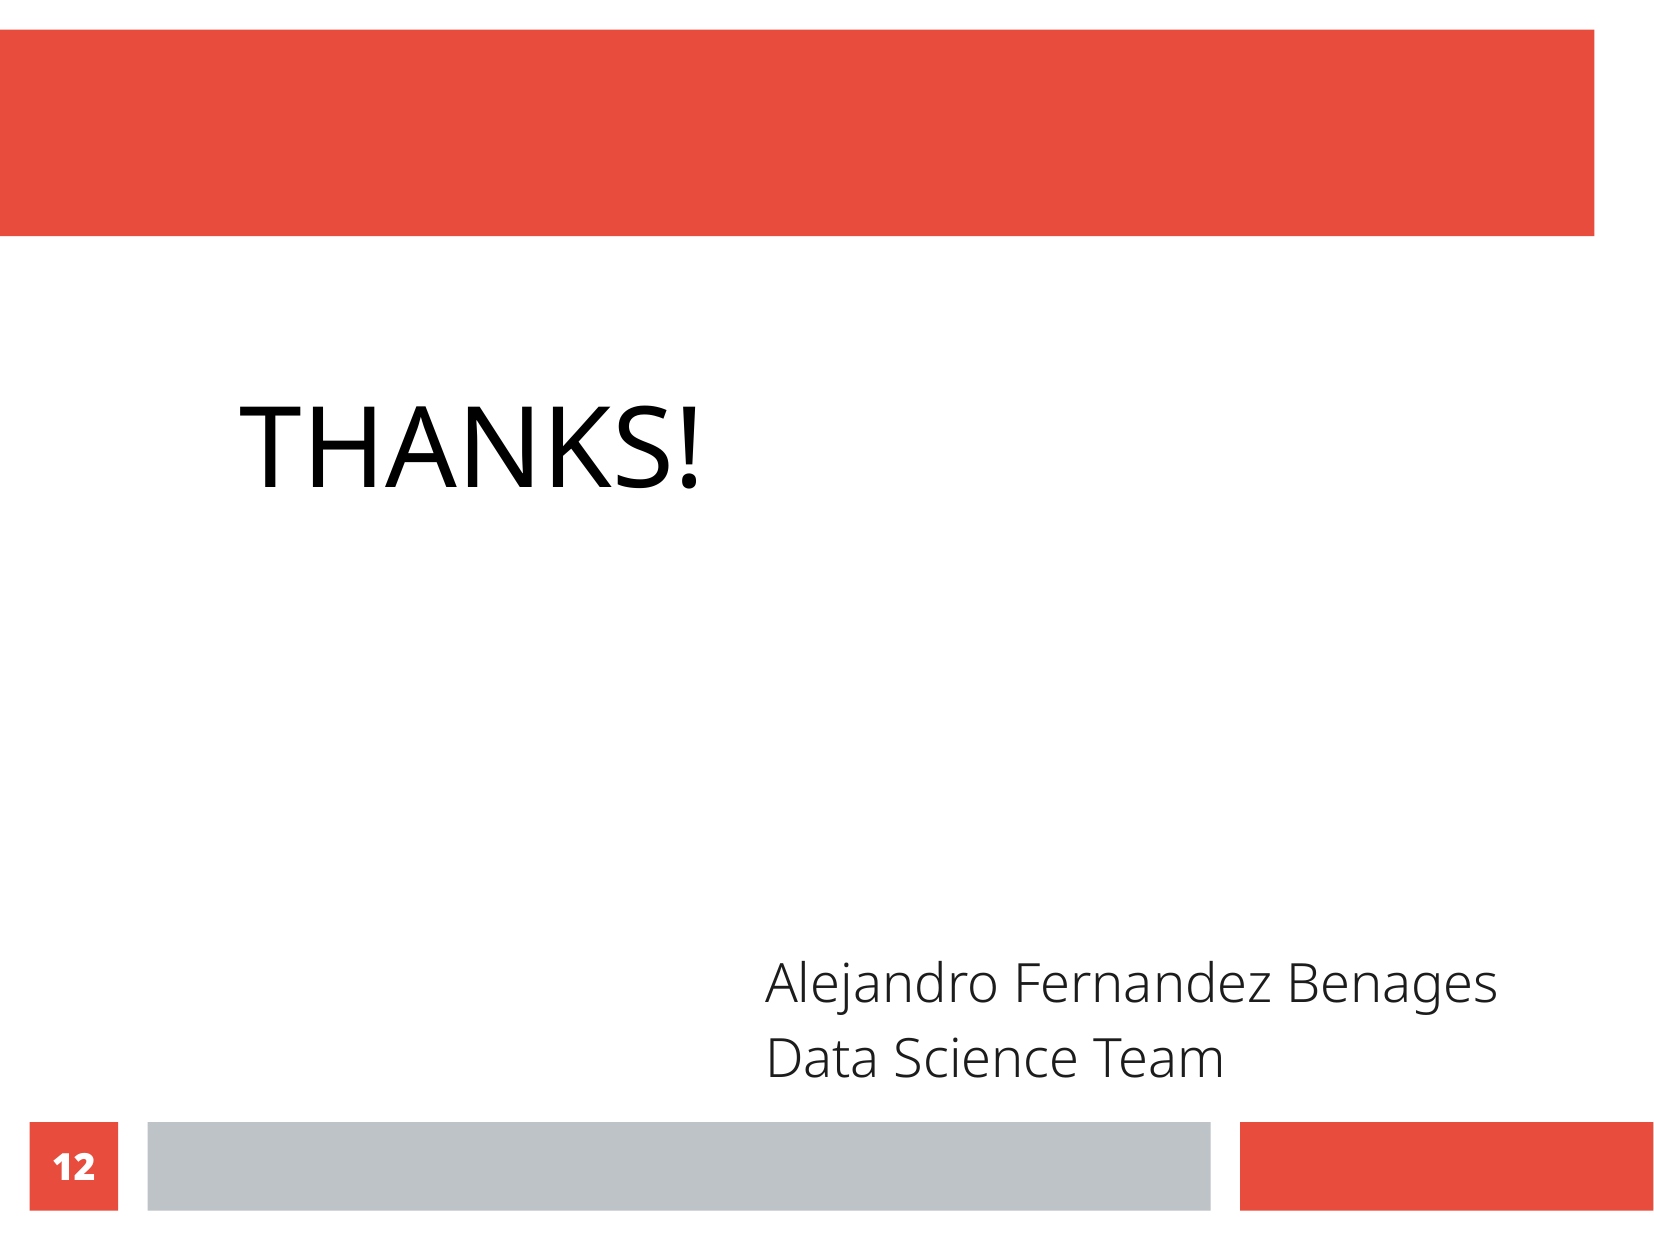

THANKS!
# Alejandro Fernandez Benages
Data Science Team
12